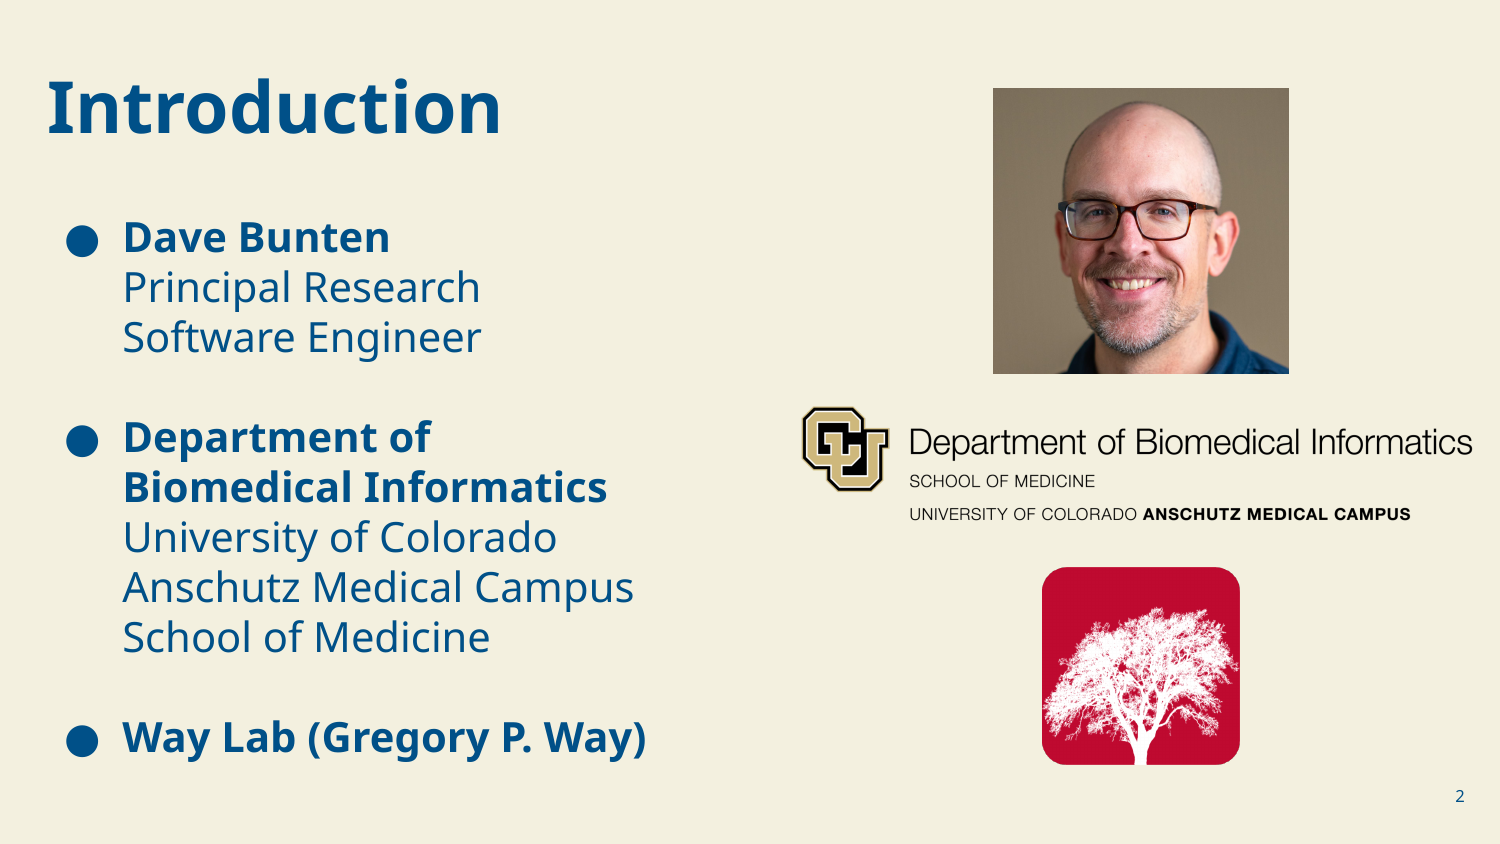

# Introduction
Dave Bunten
Principal Research
Software Engineer
Department of
Biomedical Informatics
University of Colorado
Anschutz Medical Campus
School of Medicine
Way Lab (Gregory P. Way)